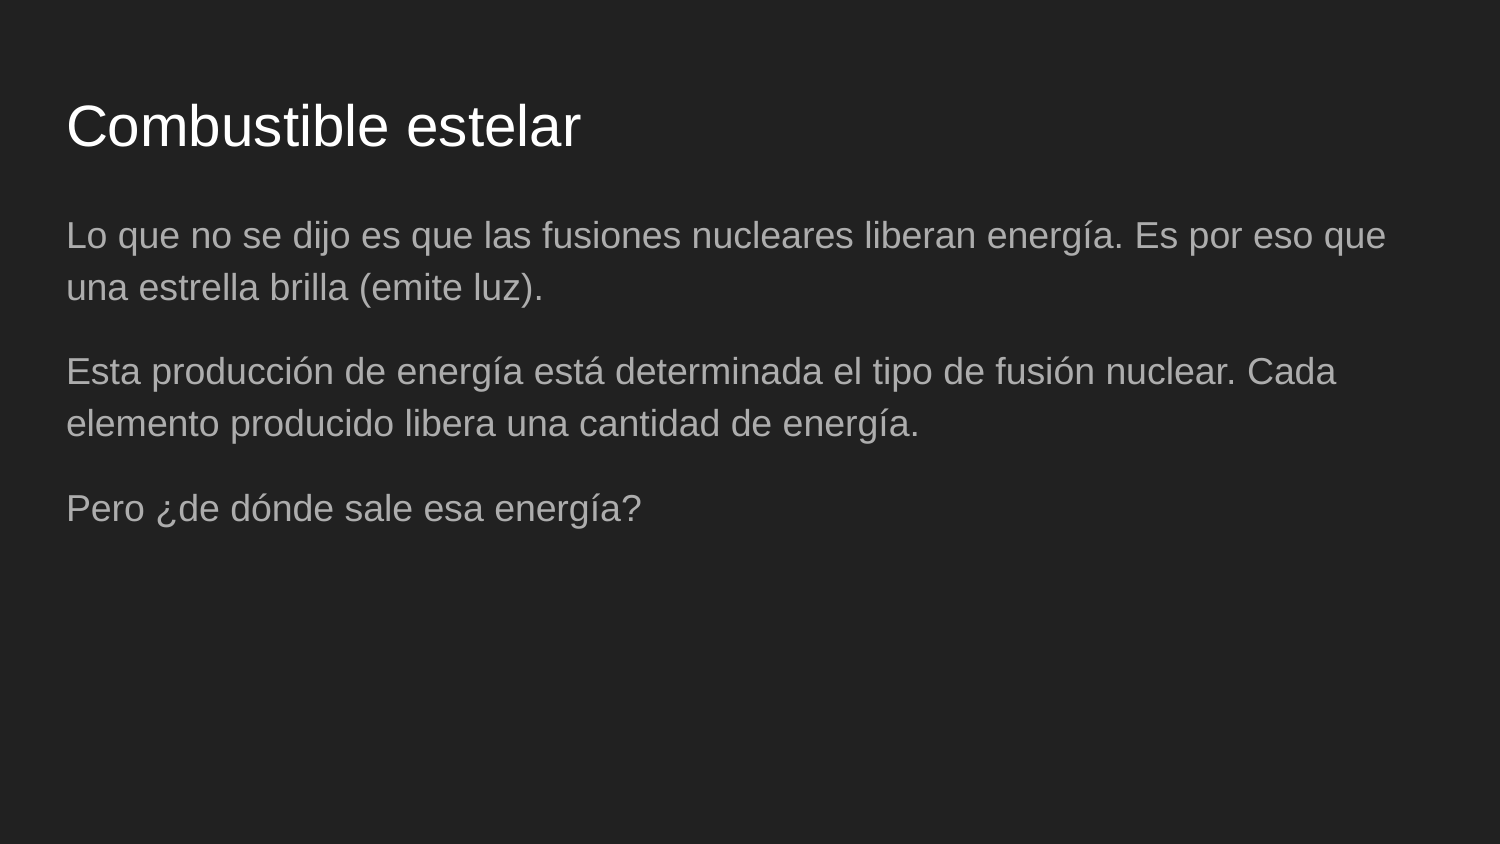

# Combustible estelar
Lo que no se dijo es que las fusiones nucleares liberan energía. Es por eso que una estrella brilla (emite luz).
Esta producción de energía está determinada el tipo de fusión nuclear. Cada elemento producido libera una cantidad de energía.
Pero ¿de dónde sale esa energía?